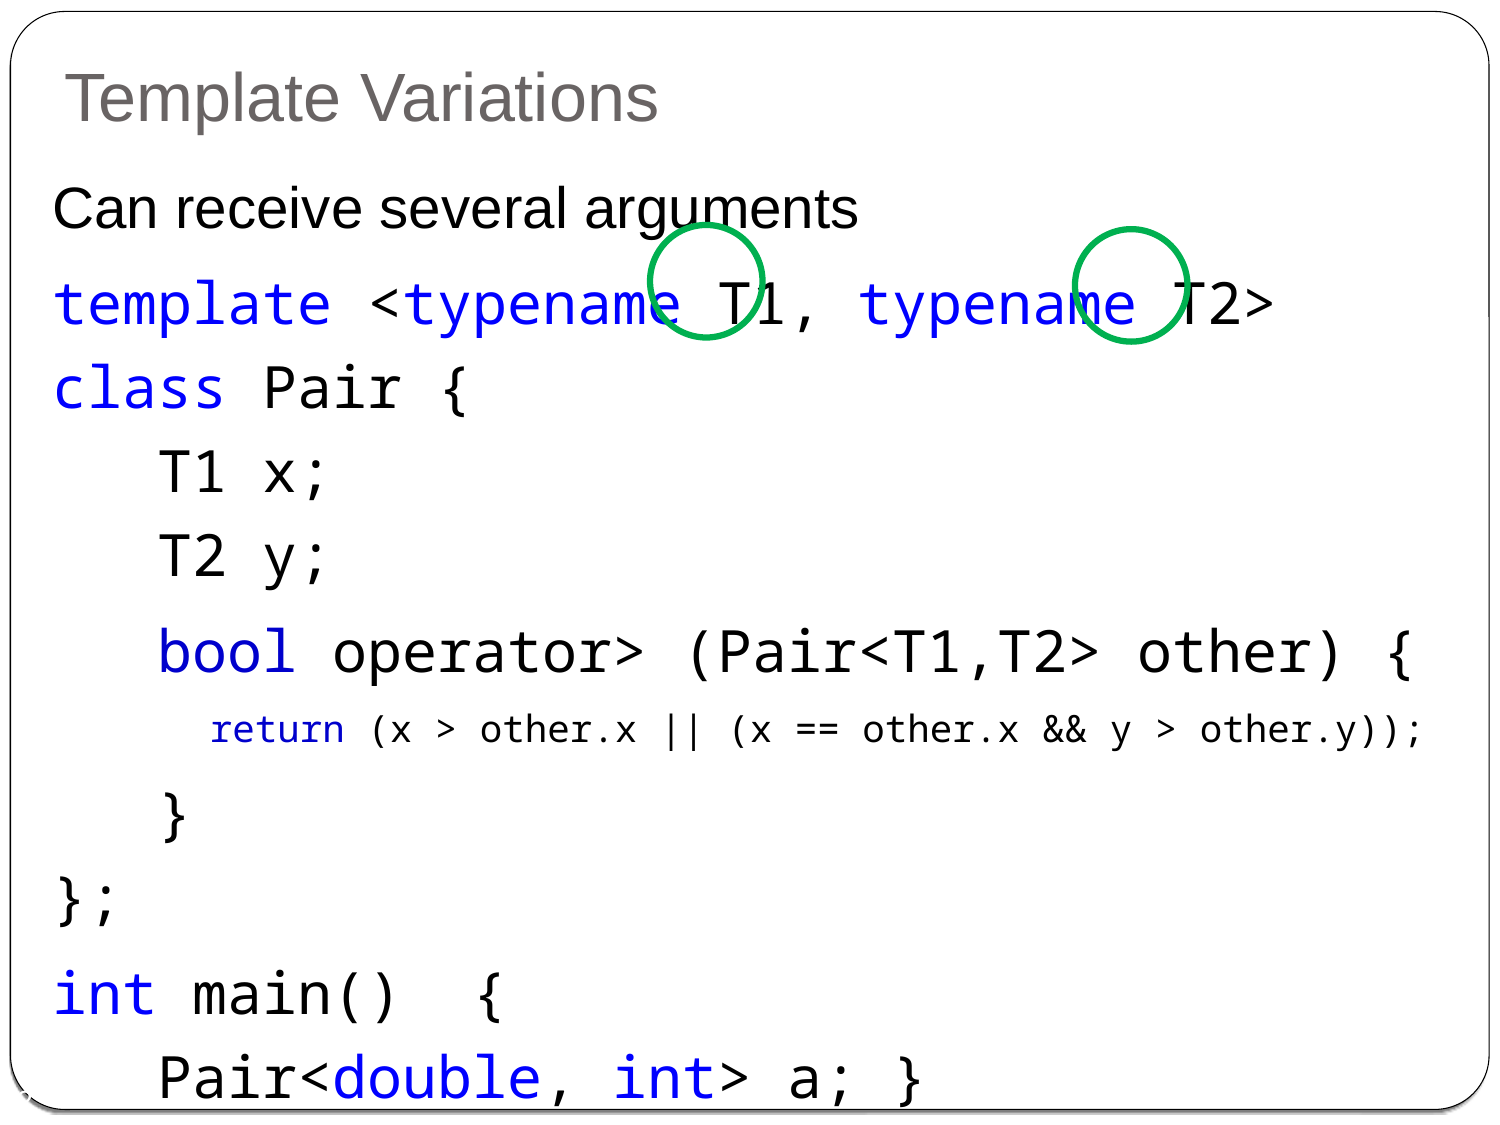

# Template Variations
Can receive several arguments
template <typename T1, typename T2>
class Pair {
   T1 x;
   T2 y;
 bool operator> (Pair<T1,T2> other) {
 return (x > other.x || (x == other.x && y > other.y));
 }
};
int main() {
   Pair<double, int> a; }